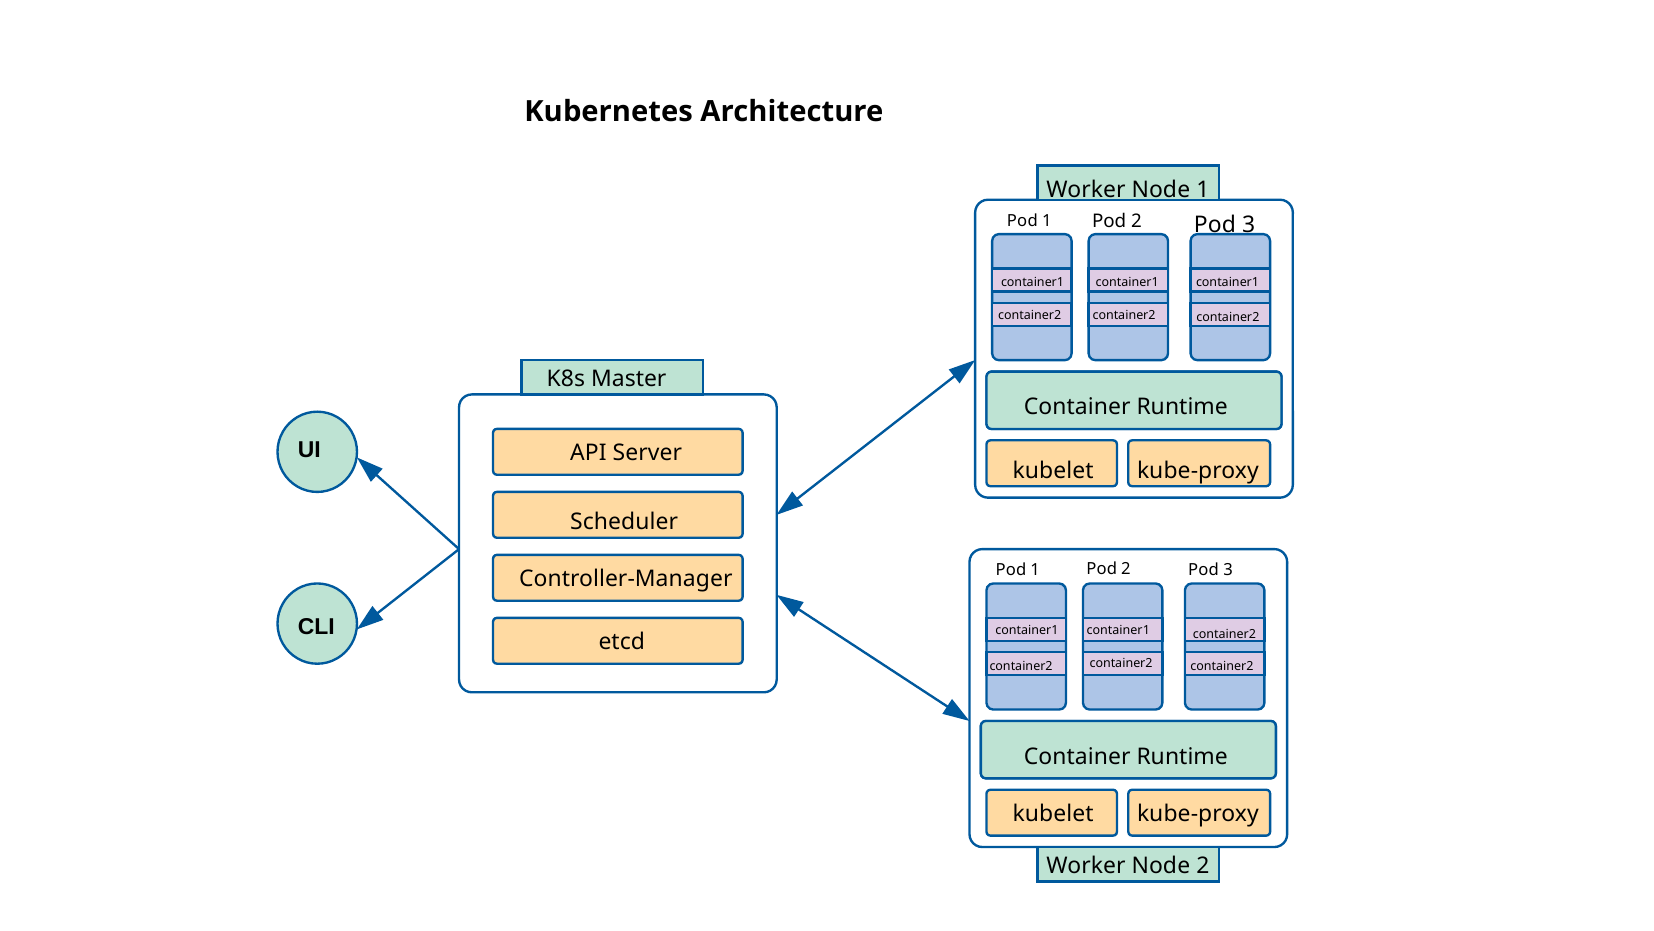

UI
Kubernetes Architecture
Worker Node 1
Pod 2
Pod 1
Pod 3
container1
container1
container1
container2
container2
container2
K8s Master
Container Runtime
API Server
UI
kubelet
kube-proxy
Scheduler
Pod 2
Pod 1
Pod 3
Controller-Manager
CLI
container1
container1
container2
etcd
container2
container2
container2
Container Runtime
kubelet
kube-proxy
Worker Node 2